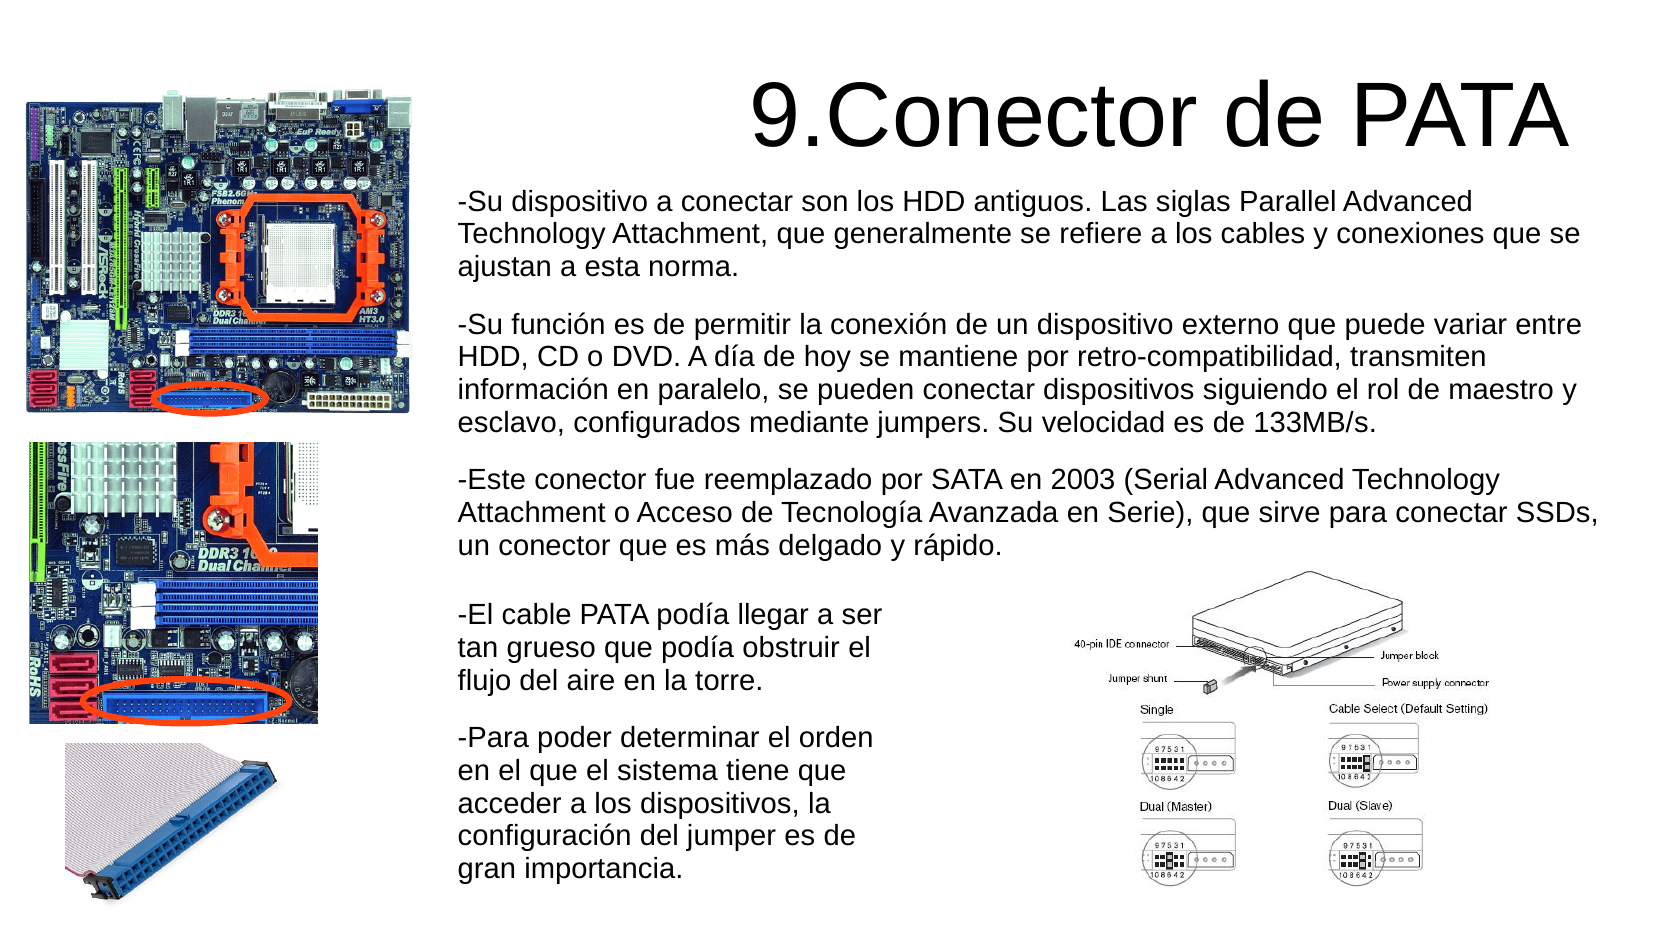

# 9.Conector de PATA
-Su dispositivo a conectar son los HDD antiguos. Las siglas Parallel Advanced Technology Attachment, que generalmente se refiere a los cables y conexiones que se ajustan a esta norma.
-Su función es de permitir la conexión de un dispositivo externo que puede variar entre HDD, CD o DVD. A día de hoy se mantiene por retro-compatibilidad, transmiten información en paralelo, se pueden conectar dispositivos siguiendo el rol de maestro y esclavo, configurados mediante jumpers. Su velocidad es de 133MB/s.
-Este conector fue reemplazado por SATA en 2003 (Serial Advanced Technology Attachment o Acceso de Tecnología Avanzada en Serie), que sirve para conectar SSDs, un conector que es más delgado y rápido.
-El cable PATA podía llegar a ser tan grueso que podía obstruir el flujo del aire en la torre.
-Para poder determinar el orden en el que el sistema tiene que acceder a los dispositivos, la configuración del jumper es de gran importancia.